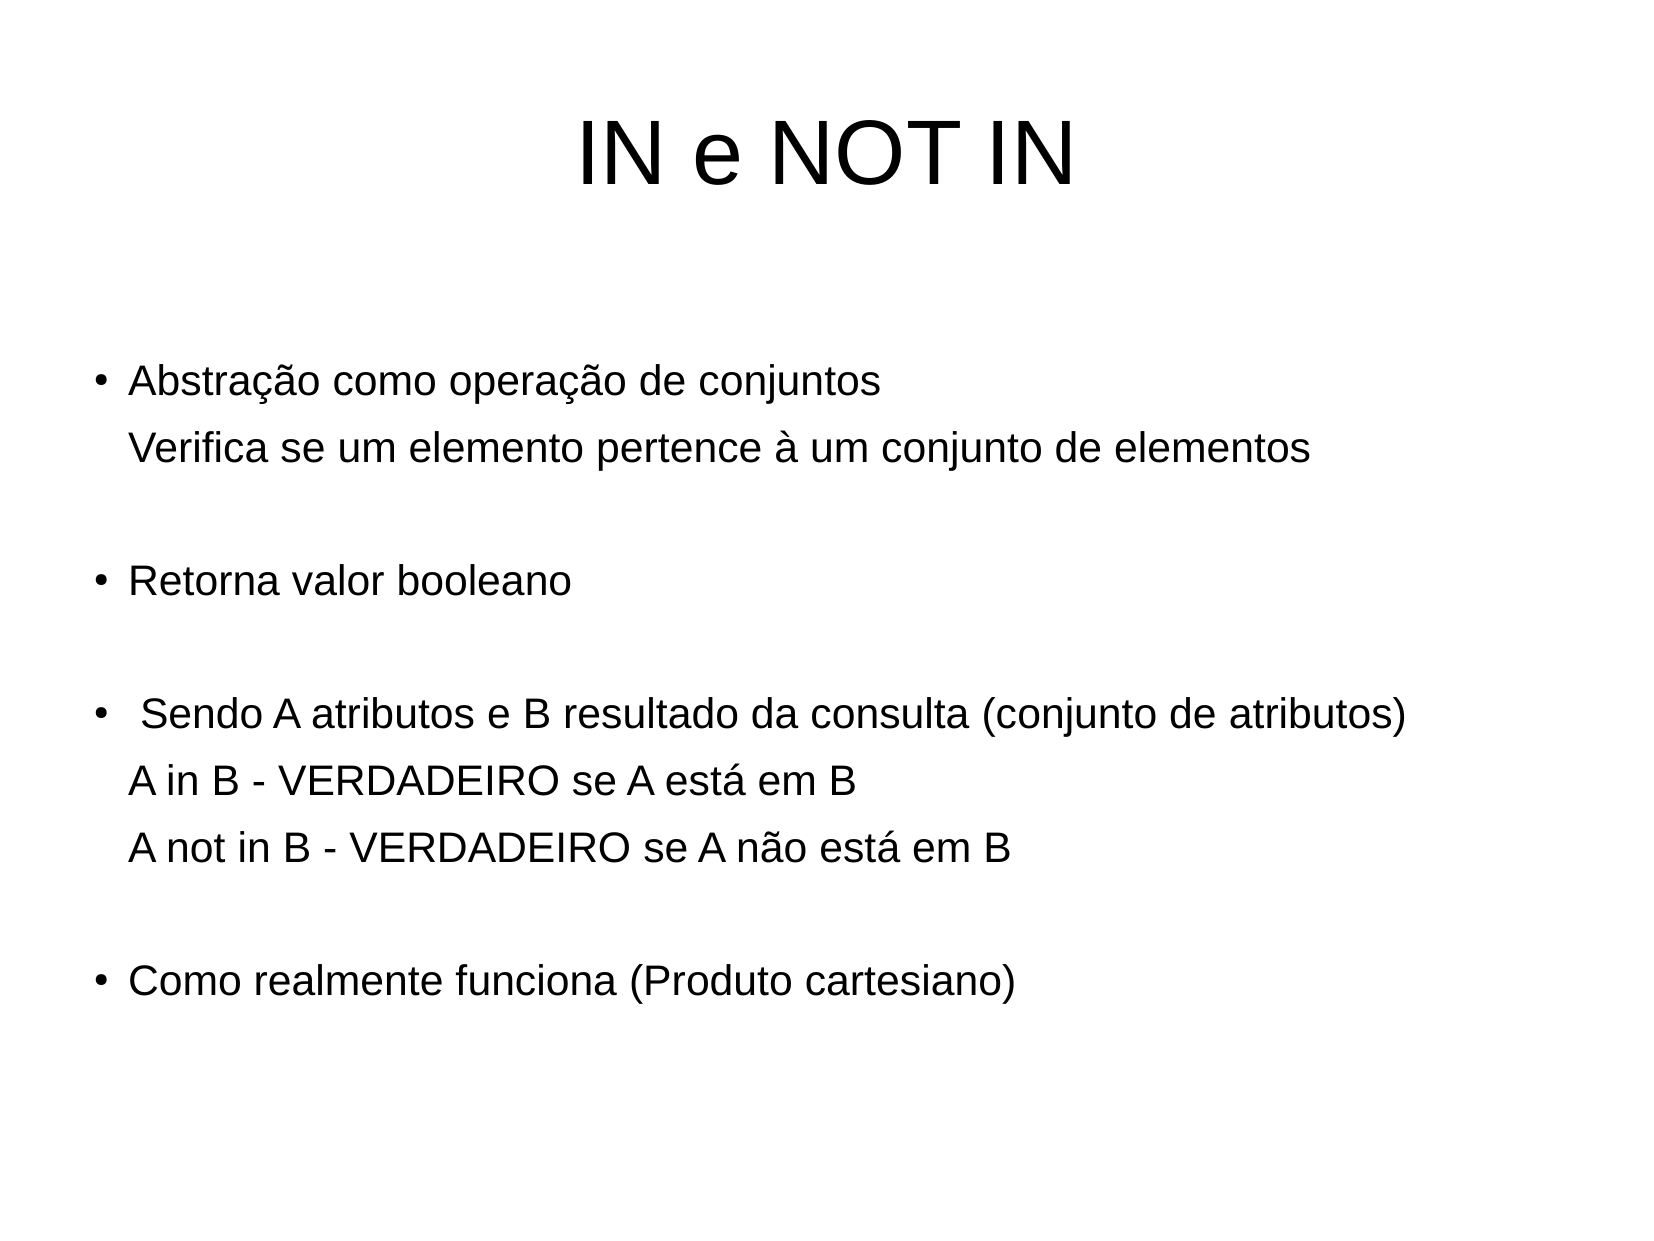

# IN e NOT IN
Abstração como operação de conjuntos
Verifica se um elemento pertence à um conjunto de elementos
Retorna valor booleano
 Sendo A atributos e B resultado da consulta (conjunto de atributos)
A in B - VERDADEIRO se A está em B
A not in B - VERDADEIRO se A não está em B
Como realmente funciona (Produto cartesiano)